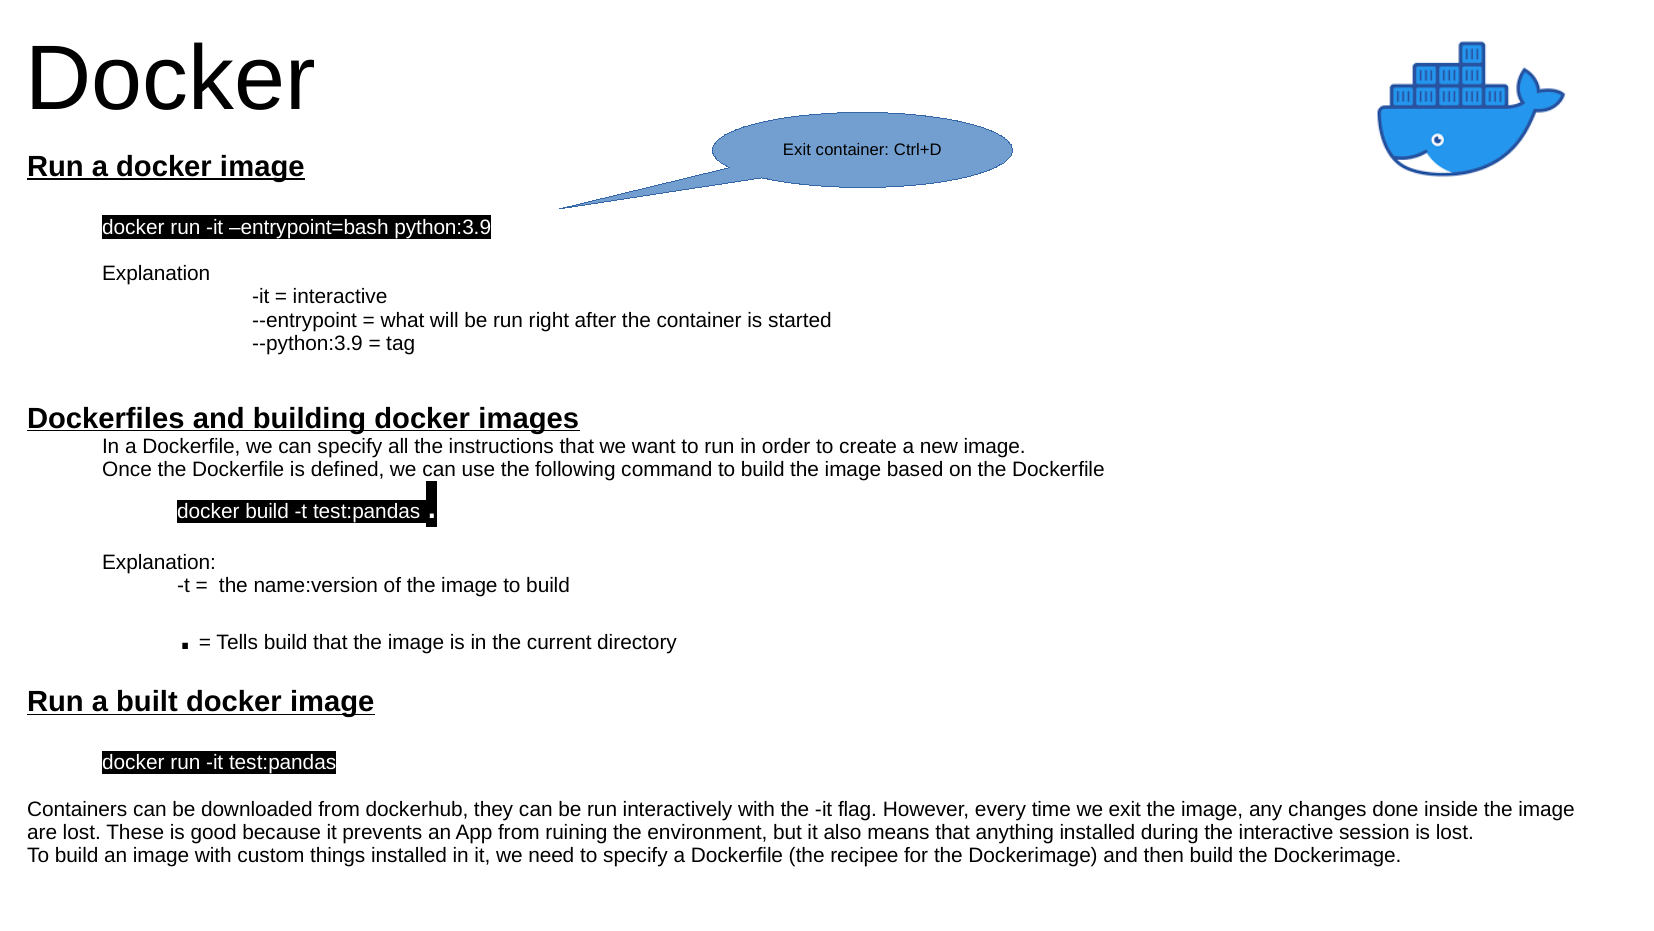

# Docker
Exit container: Ctrl+D
Run a docker image
	docker run -it –entrypoint=bash python:3.9
	Explanation
			-it = interactive
			--entrypoint = what will be run right after the container is started
			--python:3.9 = tag
Dockerfiles and building docker images
	In a Dockerfile, we can specify all the instructions that we want to run in order to create a new image.
	Once the Dockerfile is defined, we can use the following command to build the image based on the Dockerfile
		docker build -t test:pandas .
	Explanation:
		-t = the name:version of the image to build
		. = Tells build that the image is in the current directory
Run a built docker image
	docker run -it test:pandas
Containers can be downloaded from dockerhub, they can be run interactively with the -it flag. However, every time we exit the image, any changes done inside the image are lost. These is good because it prevents an App from ruining the environment, but it also means that anything installed during the interactive session is lost.
To build an image with custom things installed in it, we need to specify a Dockerfile (the recipee for the Dockerimage) and then build the Dockerimage.